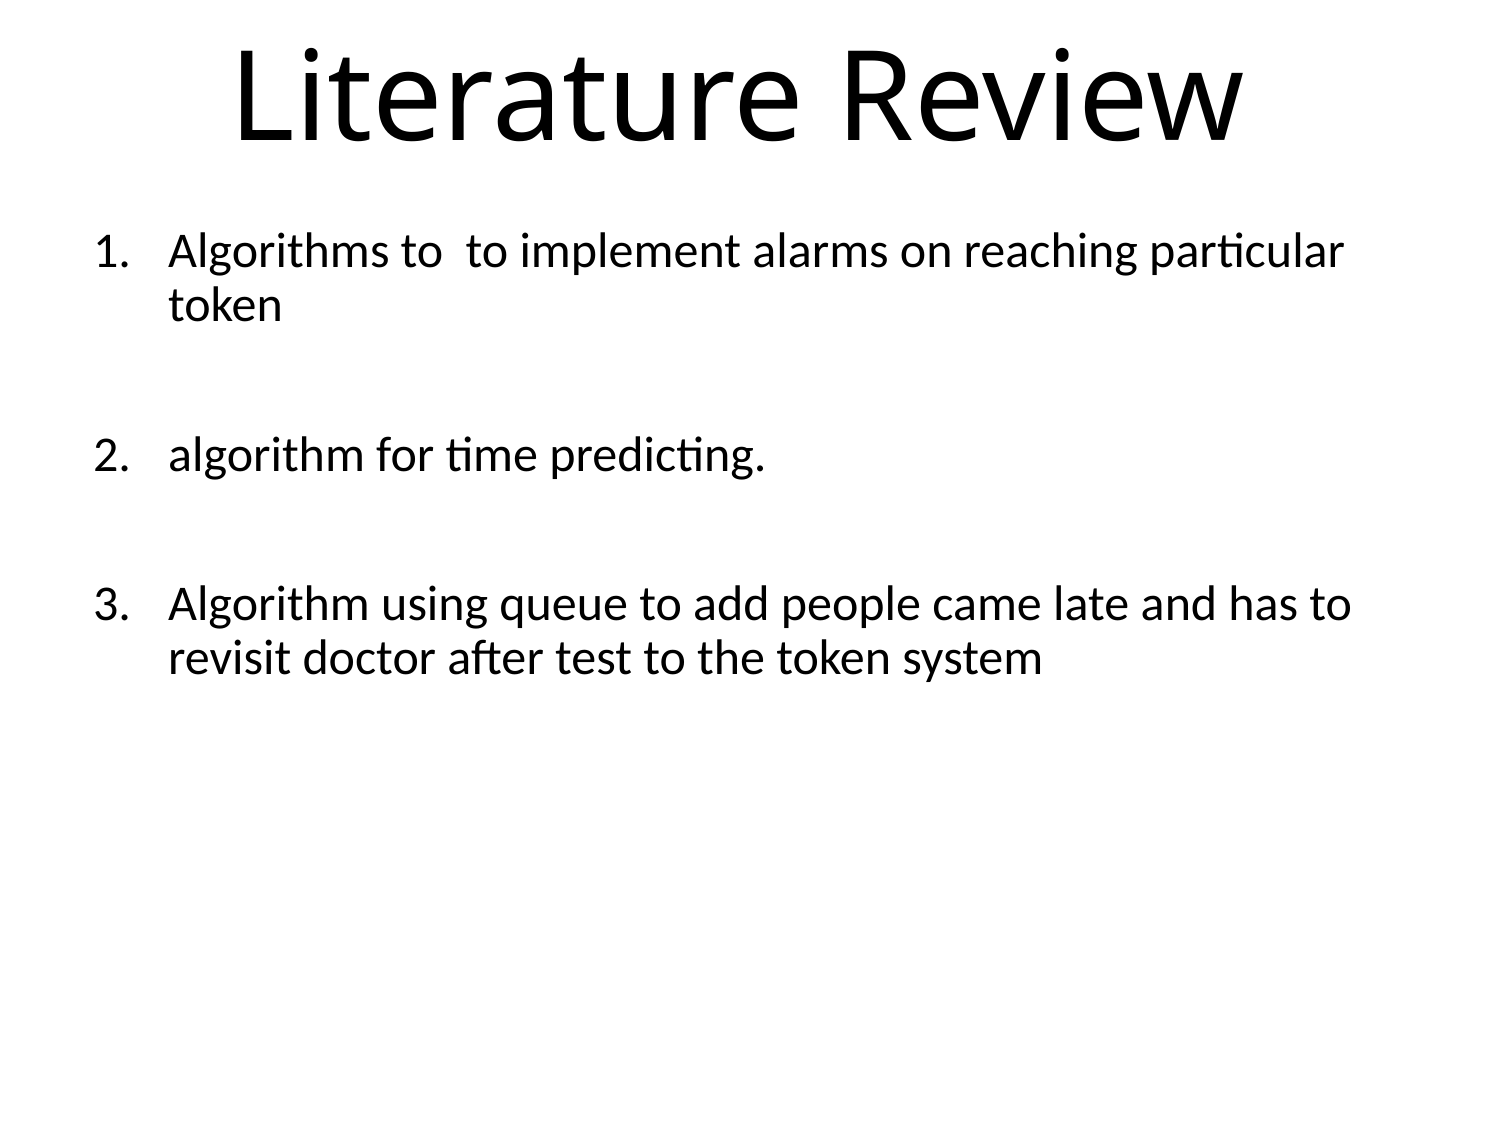

# Literature Review
Algorithms to to implement alarms on reaching particular token
algorithm for time predicting.
Algorithm using queue to add people came late and has to revisit doctor after test to the token system